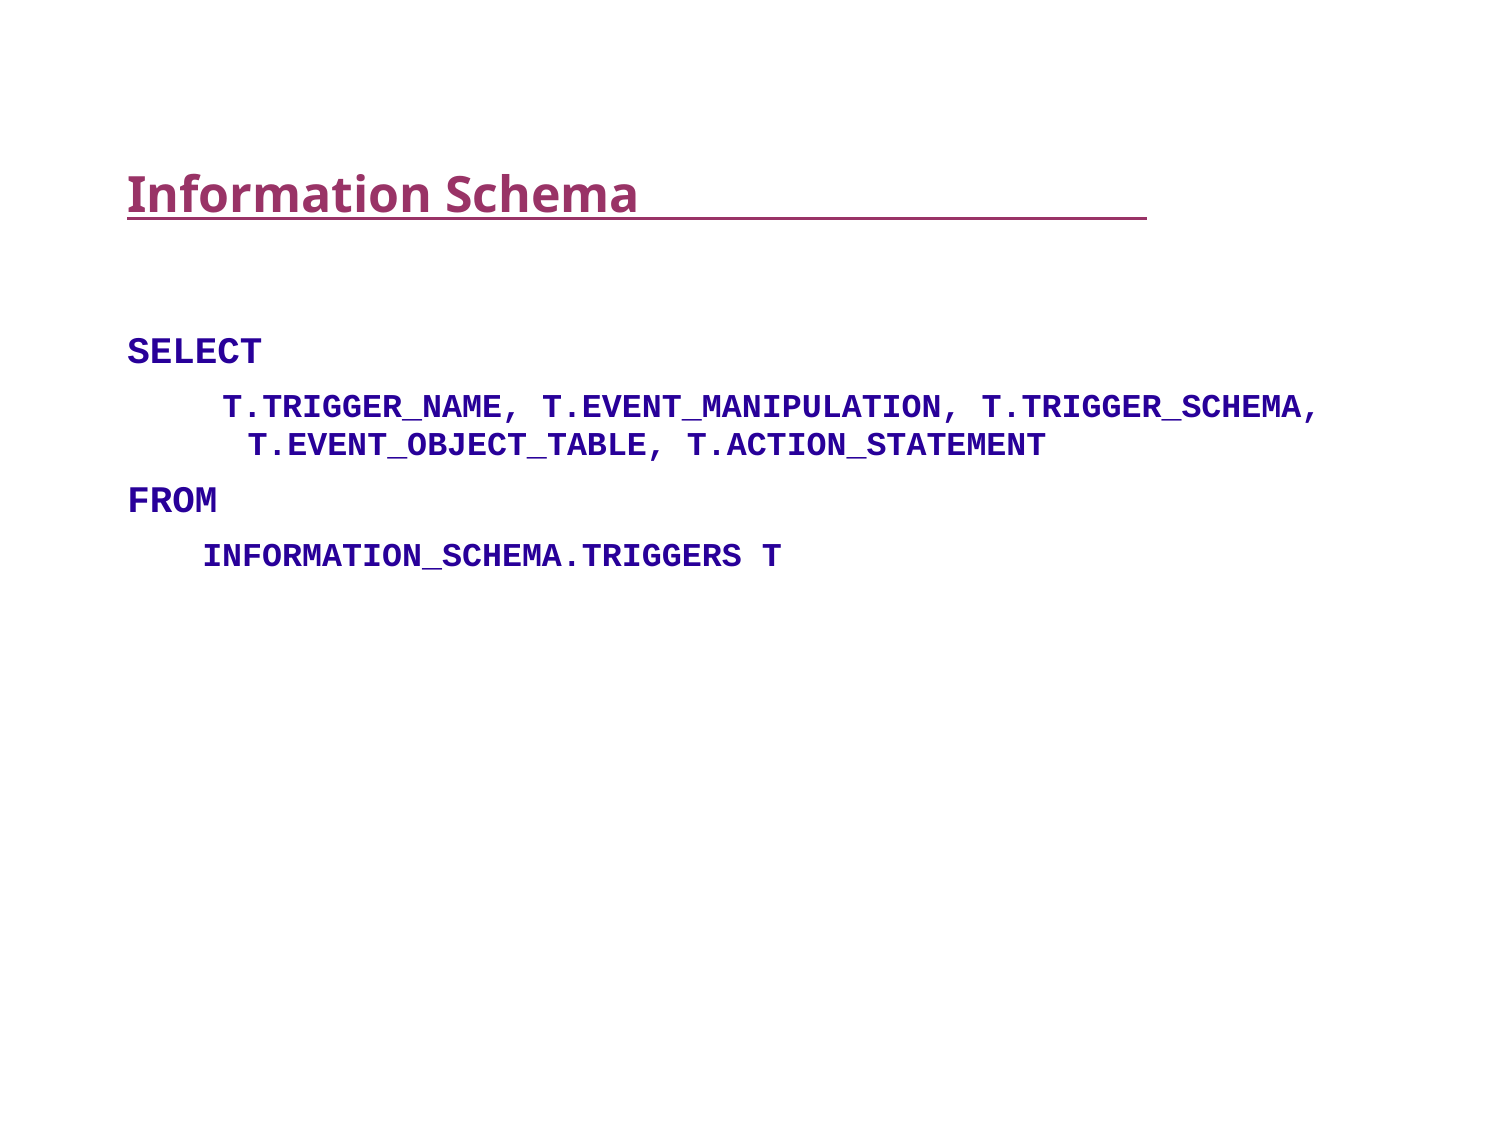

# Information Schema
SELECT
 T.TRIGGER_NAME, T.EVENT_MANIPULATION, T.TRIGGER_SCHEMA, T.EVENT_OBJECT_TABLE, T.ACTION_STATEMENT
FROM
INFORMATION_SCHEMA.TRIGGERS T